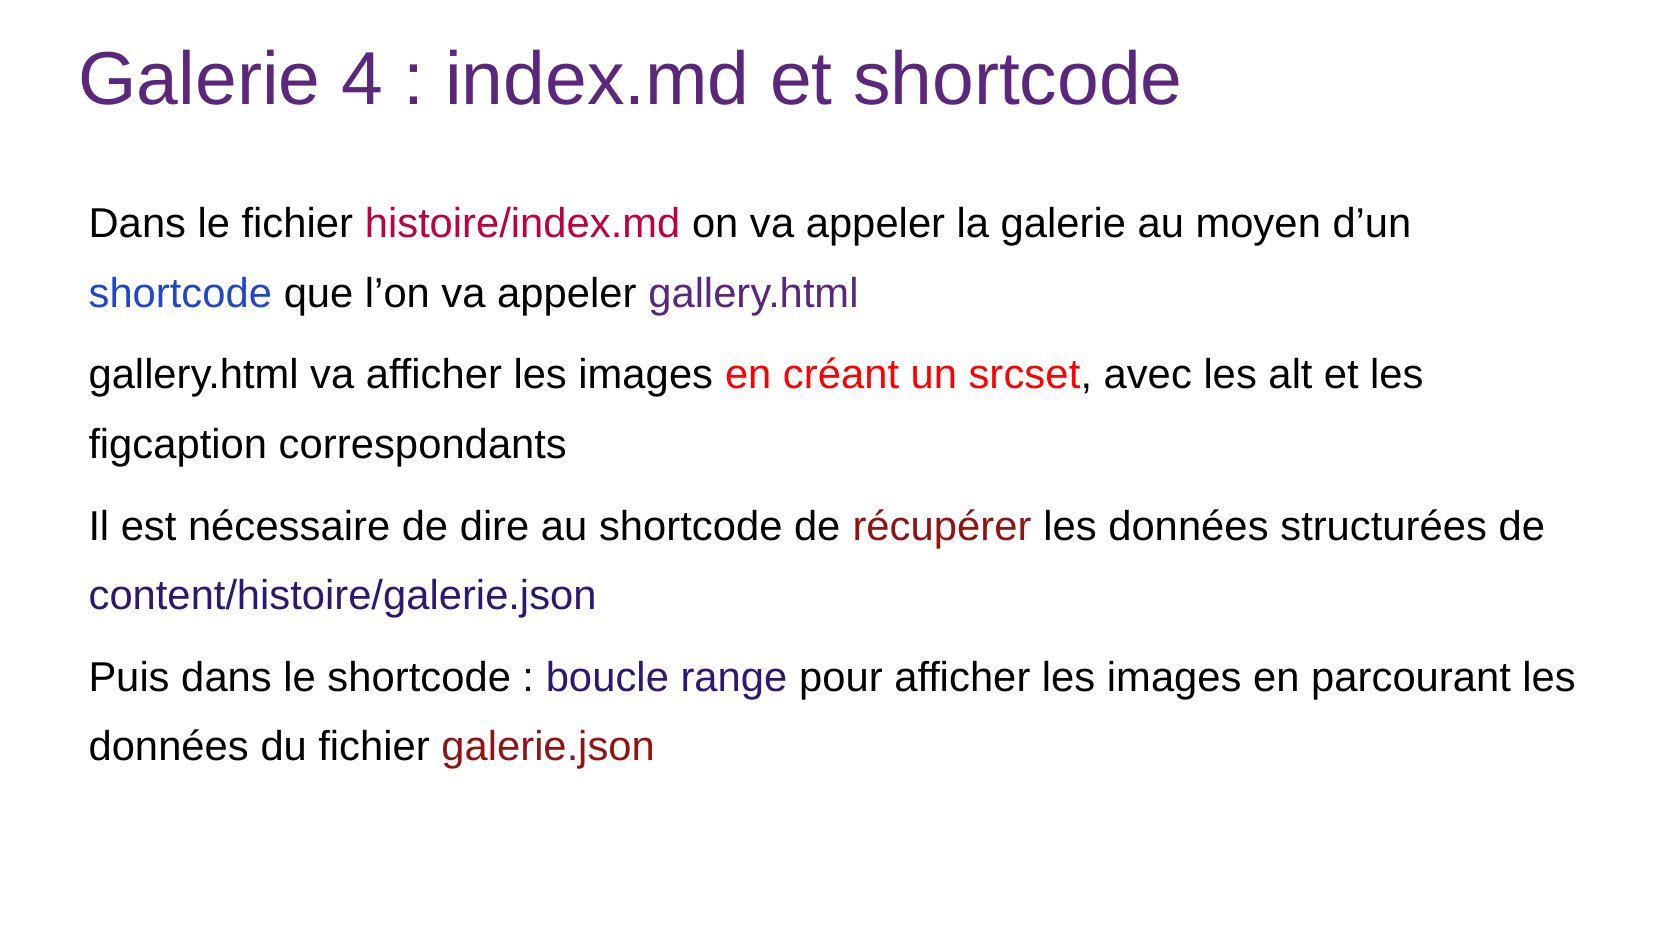

# Galerie 4 : index.md et shortcode
Dans le fichier histoire/index.md on va appeler la galerie au moyen d’un shortcode que l’on va appeler gallery.html
gallery.html va afficher les images en créant un srcset, avec les alt et les figcaption correspondants
Il est nécessaire de dire au shortcode de récupérer les données structurées de content/histoire/galerie.json
Puis dans le shortcode : boucle range pour afficher les images en parcourant les données du fichier galerie.json